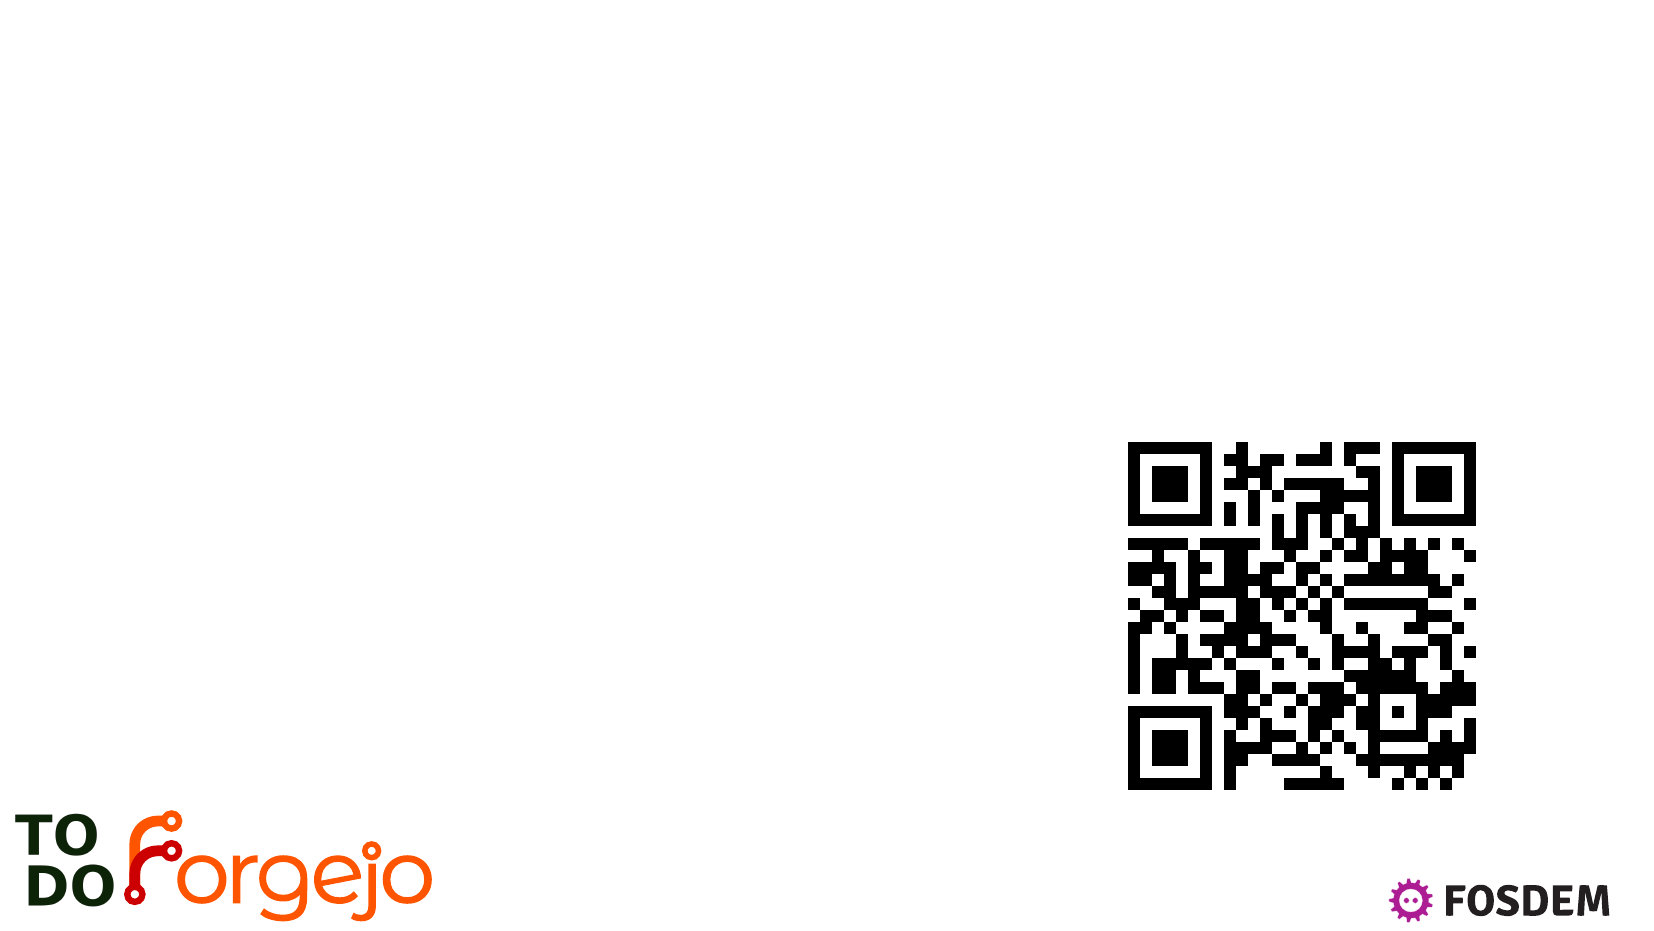

# Let’s code a TODO PWA
https://codeberg.org/vandenoever/fosdem2026todo
https://fosdem2026todo.vandenoever.info
HTML, JavaScript, JSON, and SVG
Serve from a static web server
Install on Android or iOS without app store